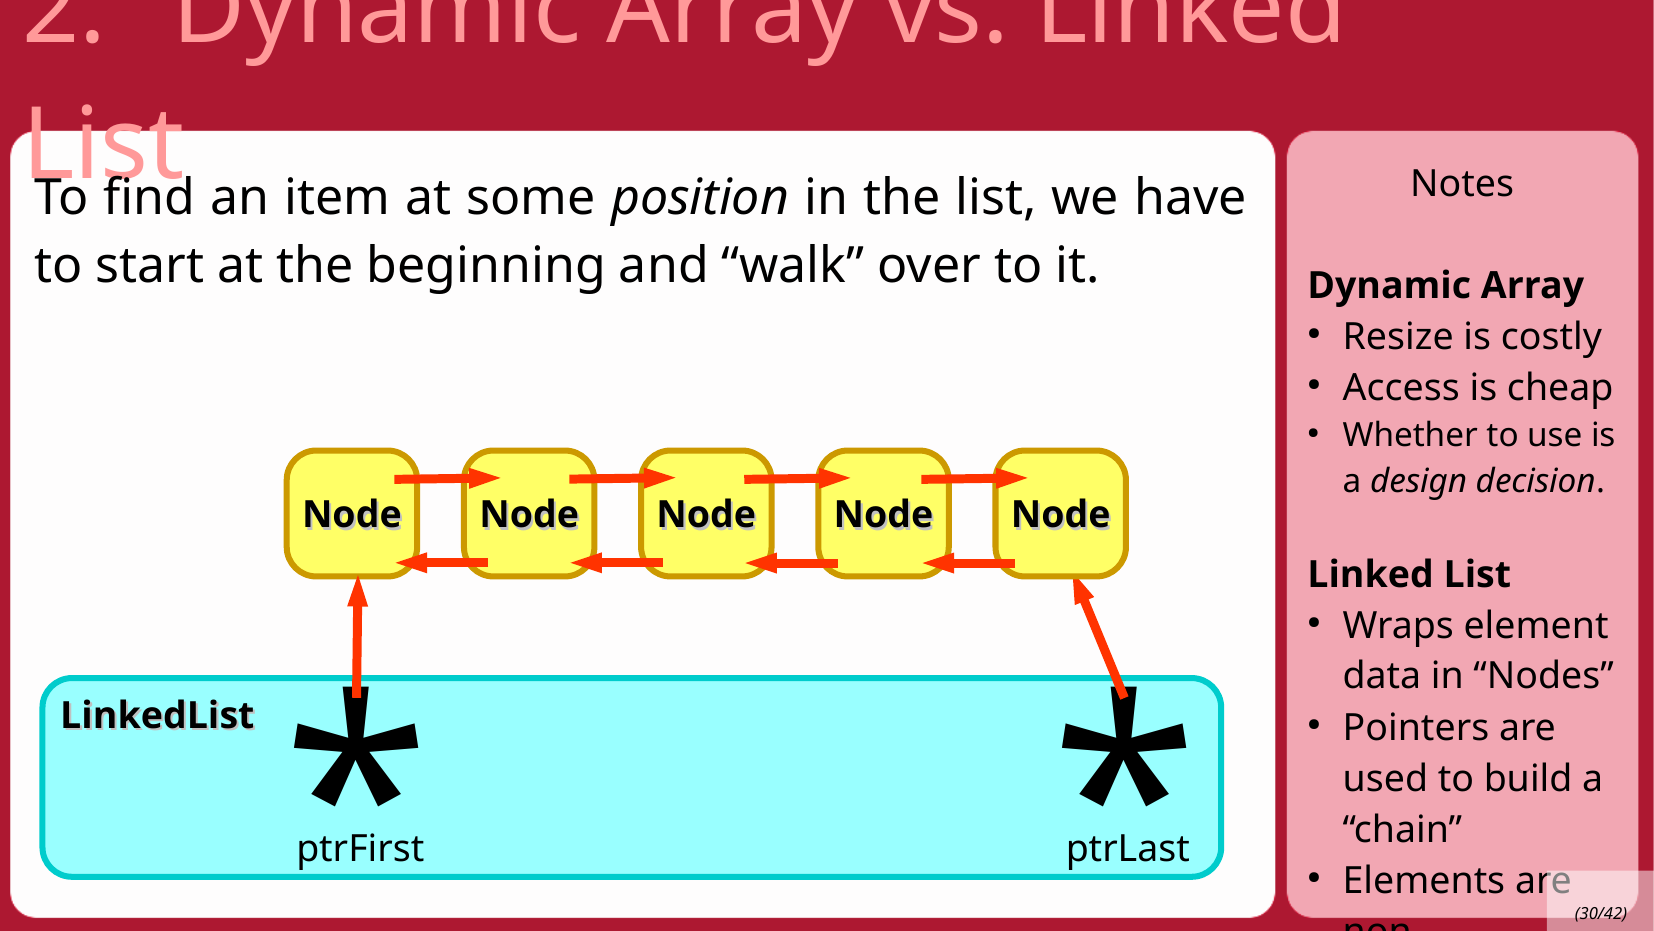

# 2.	Dynamic Array vs. Linked List
Notes
Dynamic Array
Resize is costly
Access is cheap
Whether to use is a design decision.
Linked List
Wraps element data in “Nodes”
Pointers are used to build a “chain”
Elements are non-contiguous
Traversing the list is slower
To find an item at some position in the list, we have to start at the beginning and “walk” over to it.
Node
Node
Node
Node
Node
*
*
LinkedList
ptrFirst
ptrLast